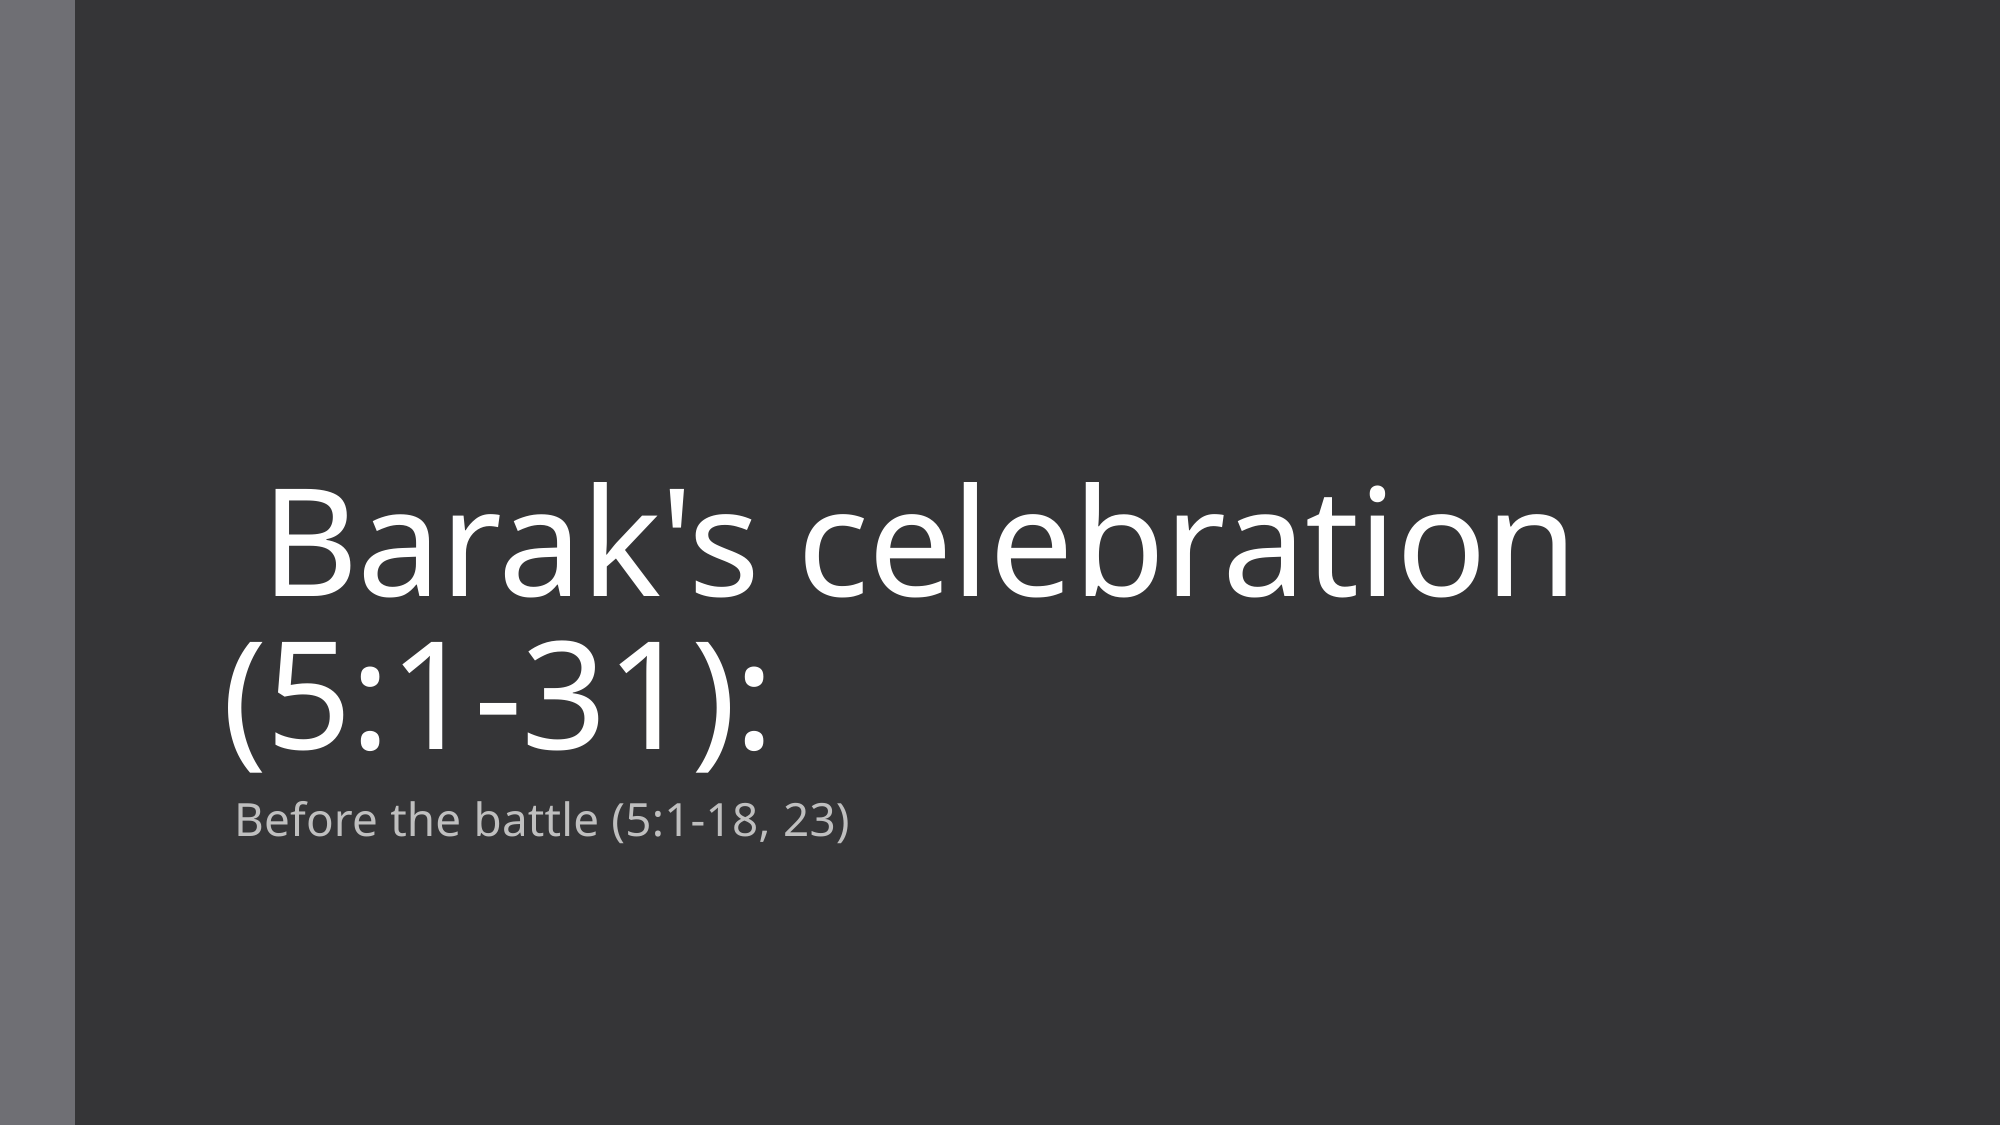

# Barak's celebration (5:1-31):
 Before the battle (5:1-18, 23)